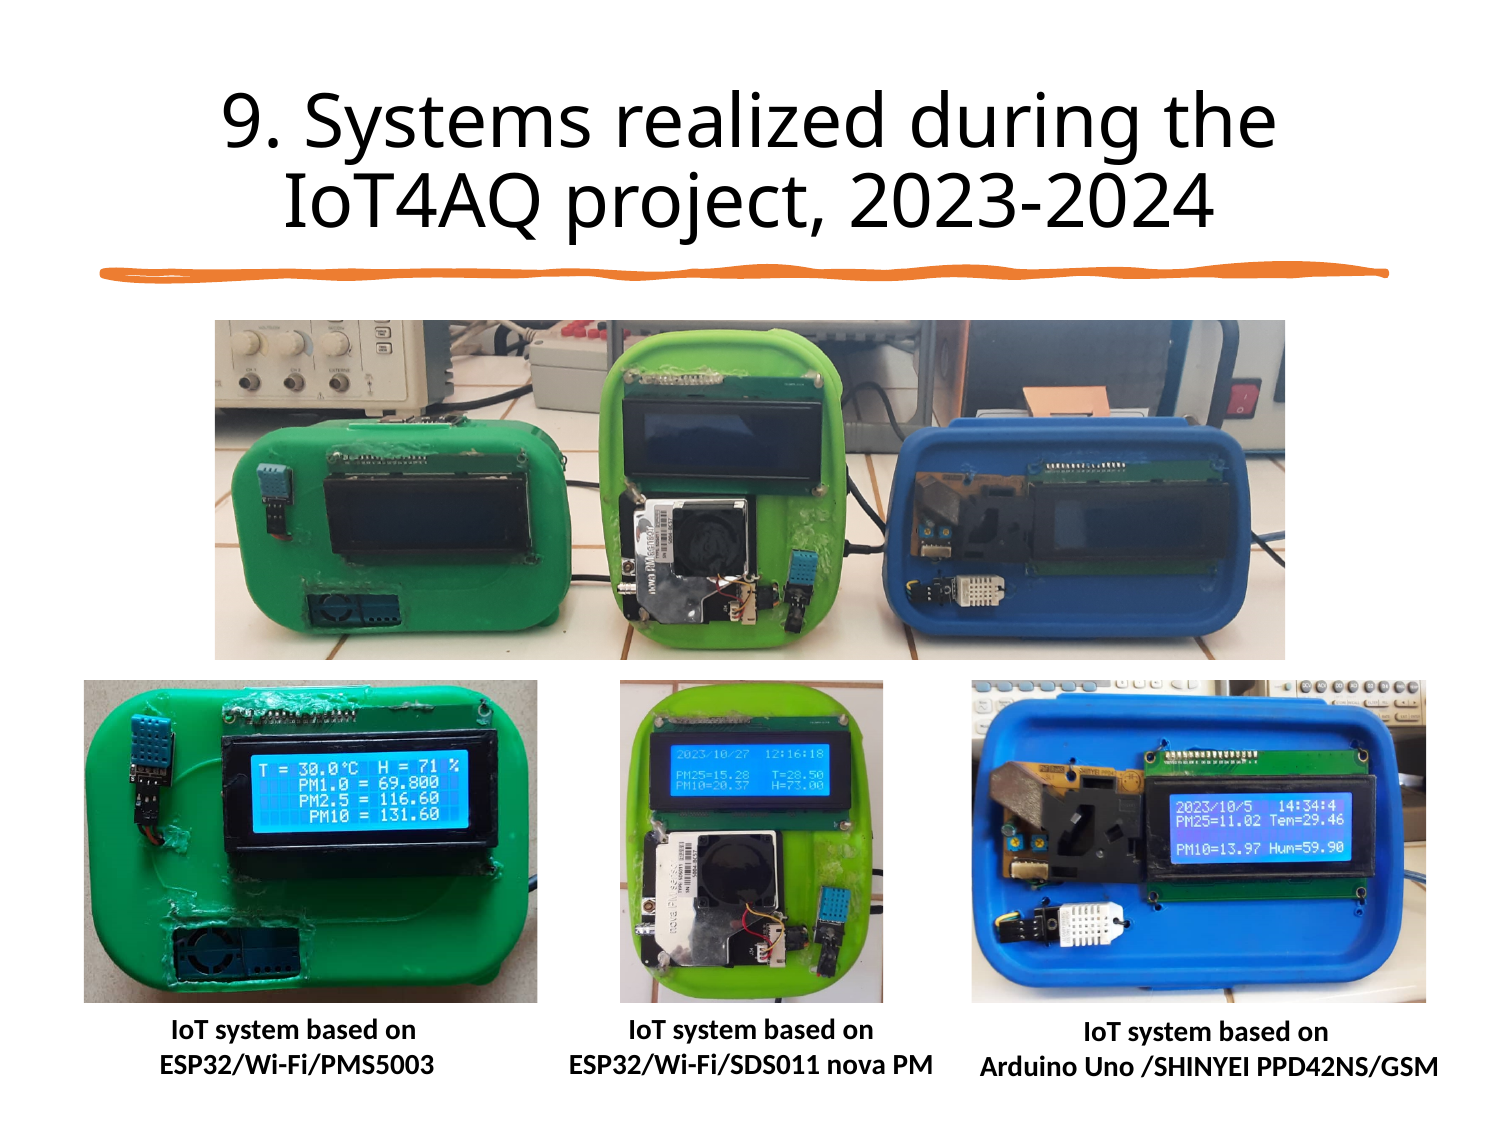

# 9. Systems realized during the IoT4AQ project, 2023-2024
IoT system based on
ESP32/Wi-Fi/PMS5003
IoT system based on
ESP32/Wi-Fi/SDS011 nova PM
IoT system based on
Arduino Uno /SHINYEI PPD42NS/GSM